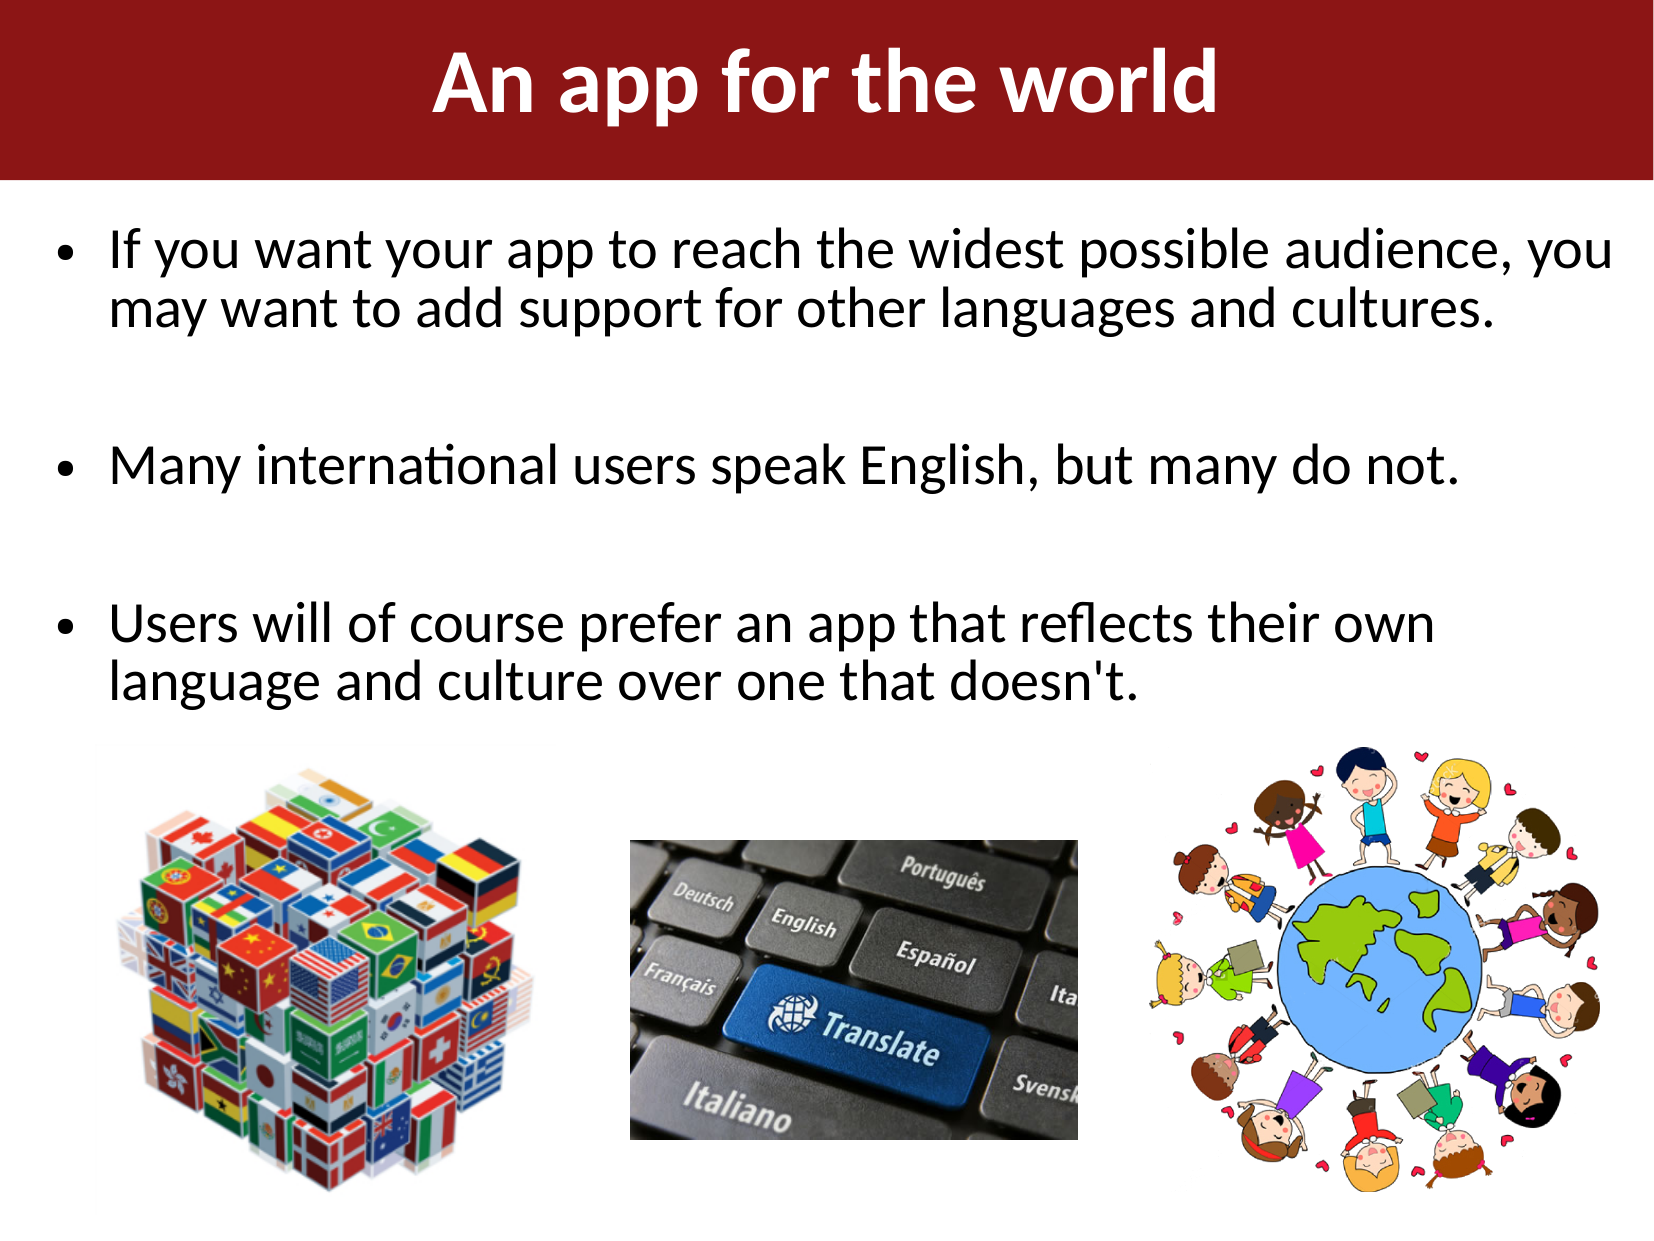

# An app for the world
If you want your app to reach the widest possible audience, you may want to add support for other languages and cultures.
Many international users speak English, but many do not.
Users will of course prefer an app that reflects their own language and culture over one that doesn't.